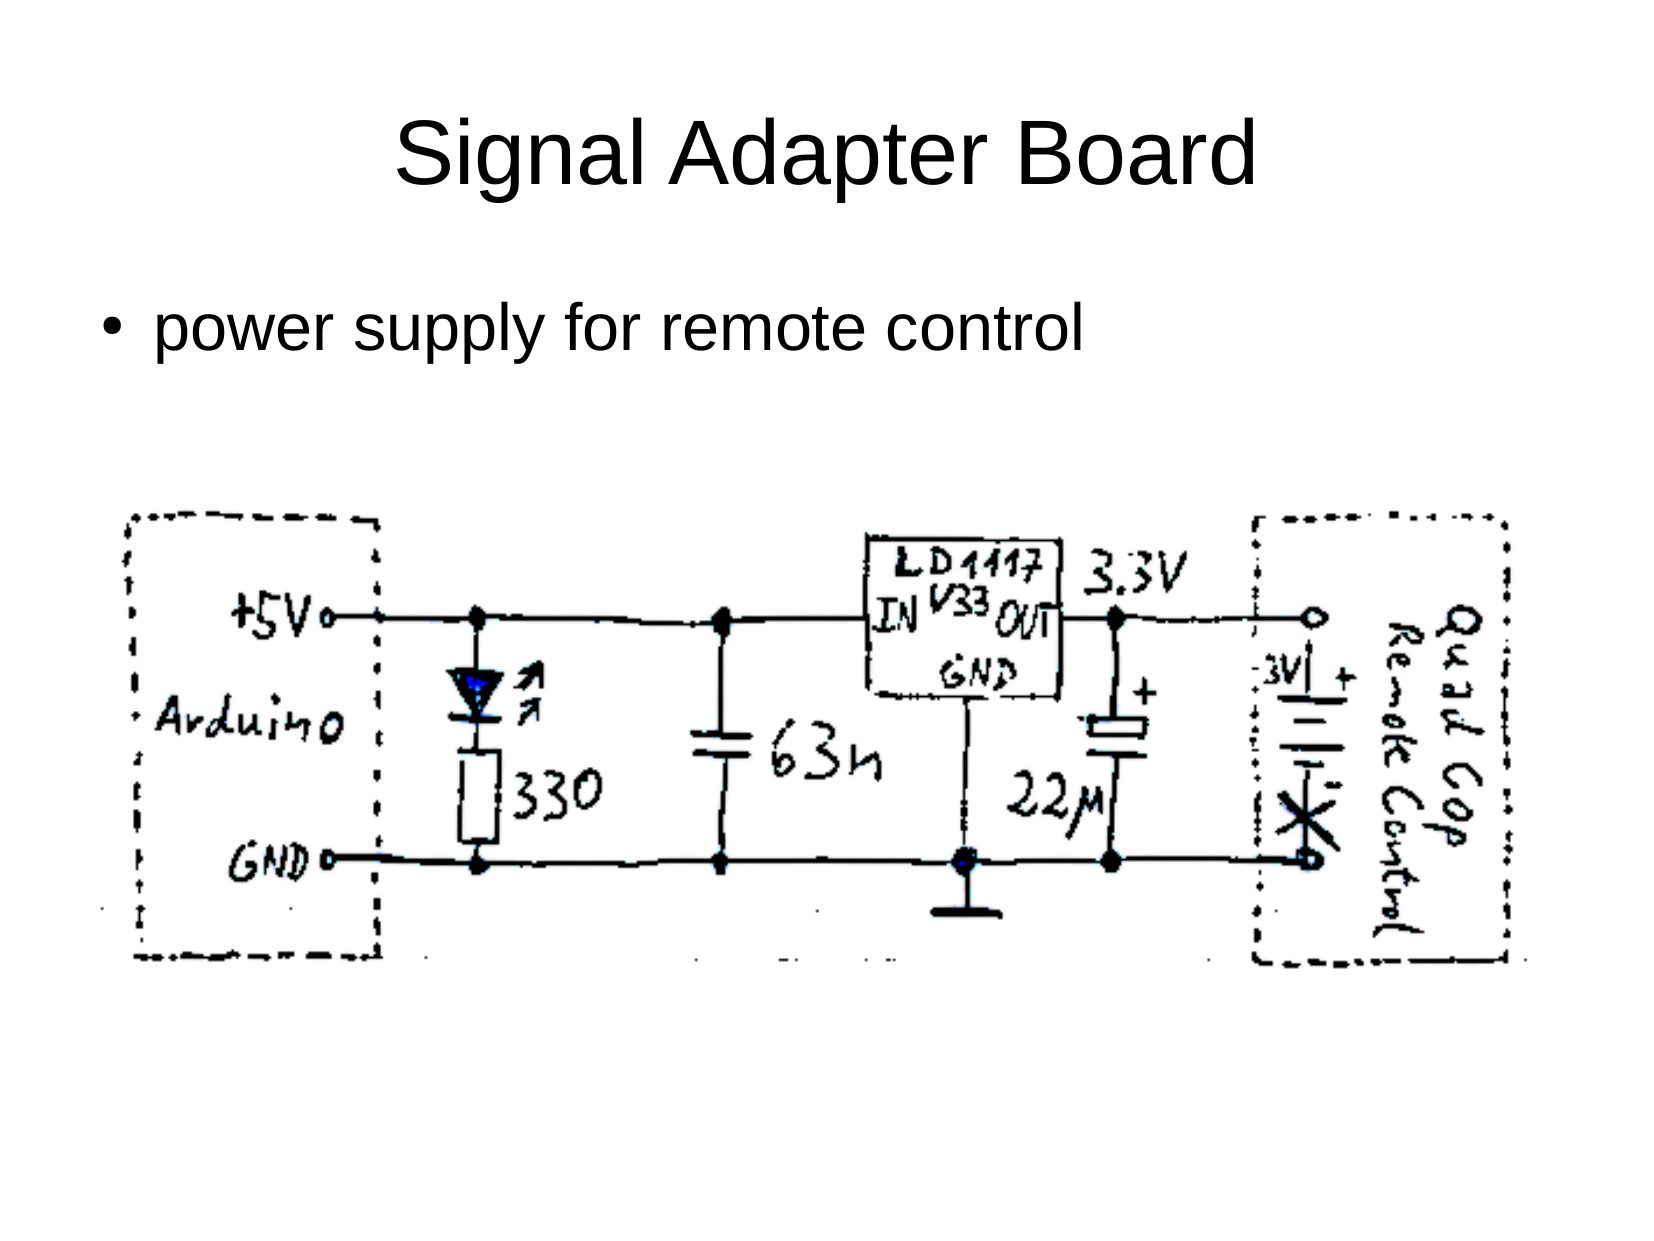

# Signal Adapter Board
power supply for remote control